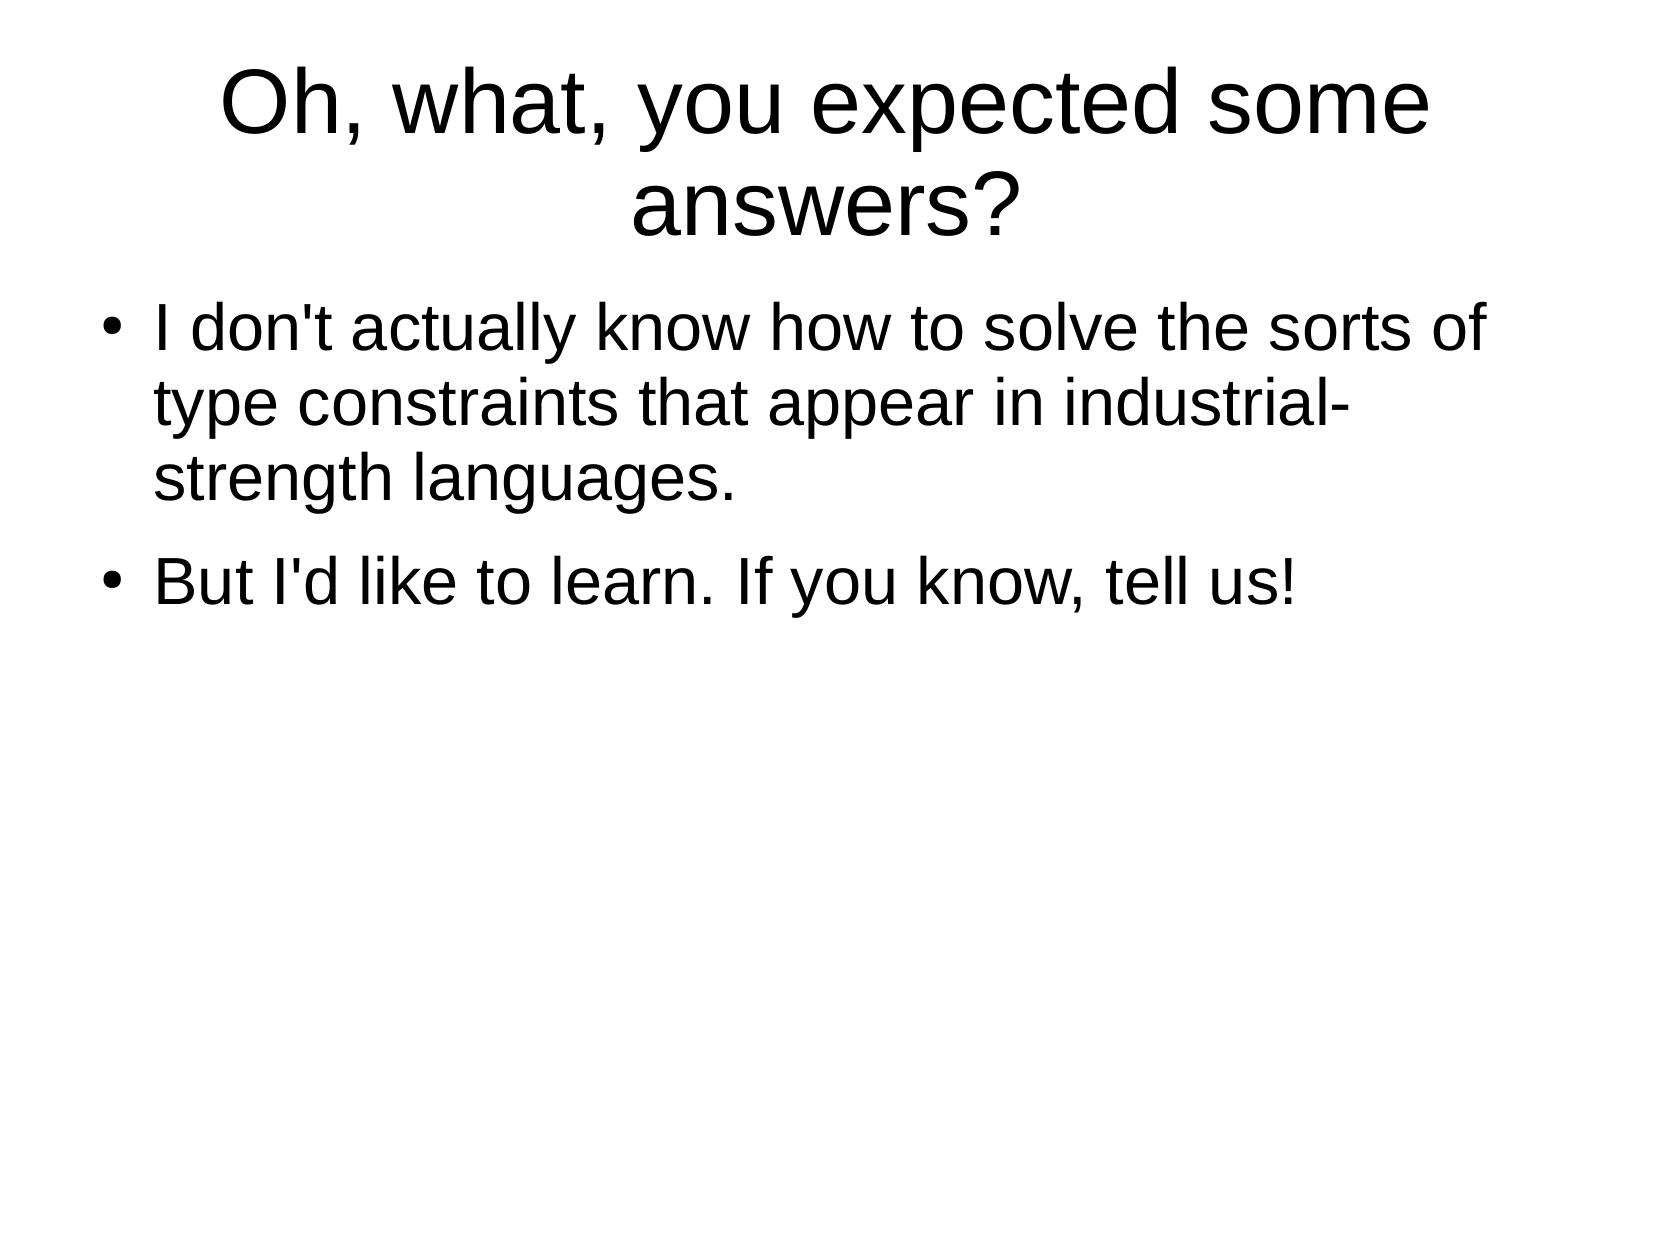

# Oh, what, you expected some answers?
I don't actually know how to solve the sorts of type constraints that appear in industrial-strength languages.
But I'd like to learn. If you know, tell us!